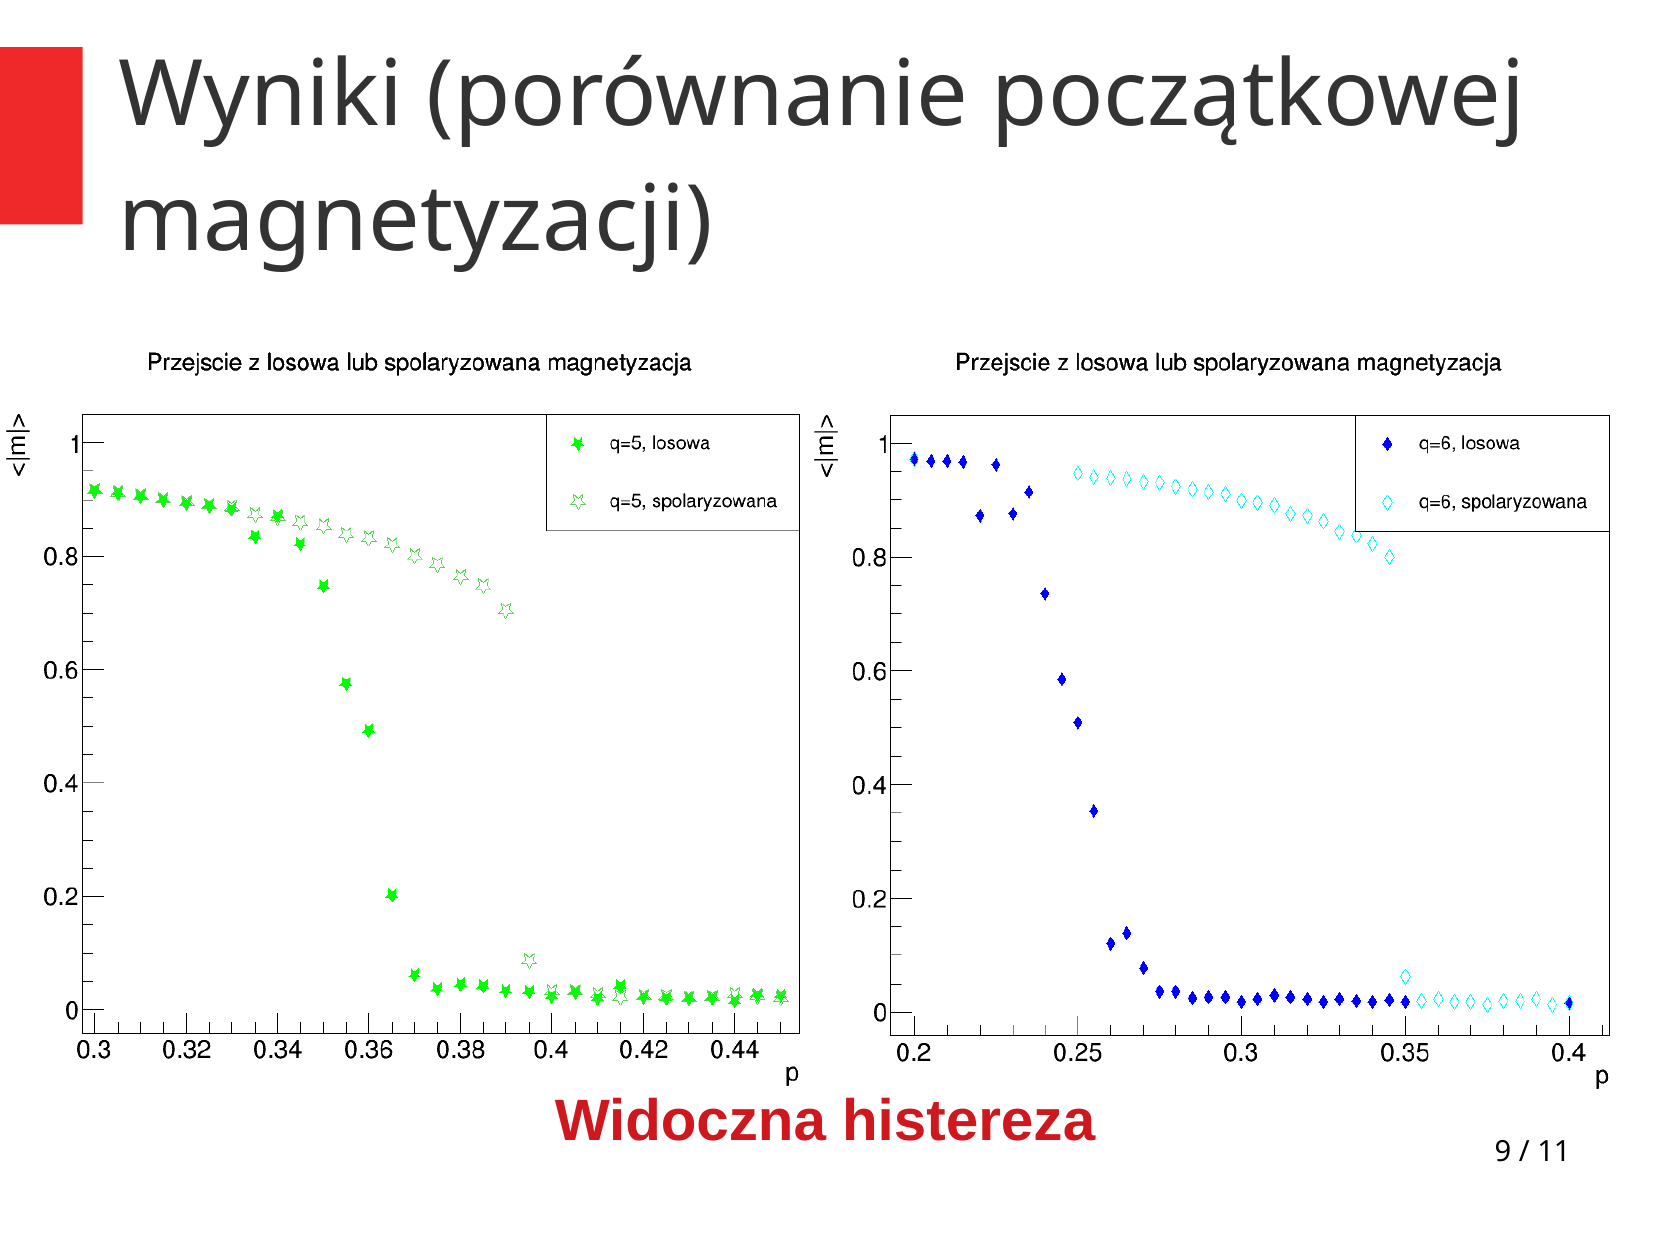

# Wyniki (porównanie początkowej magnetyzacji)
Widoczna histereza
9